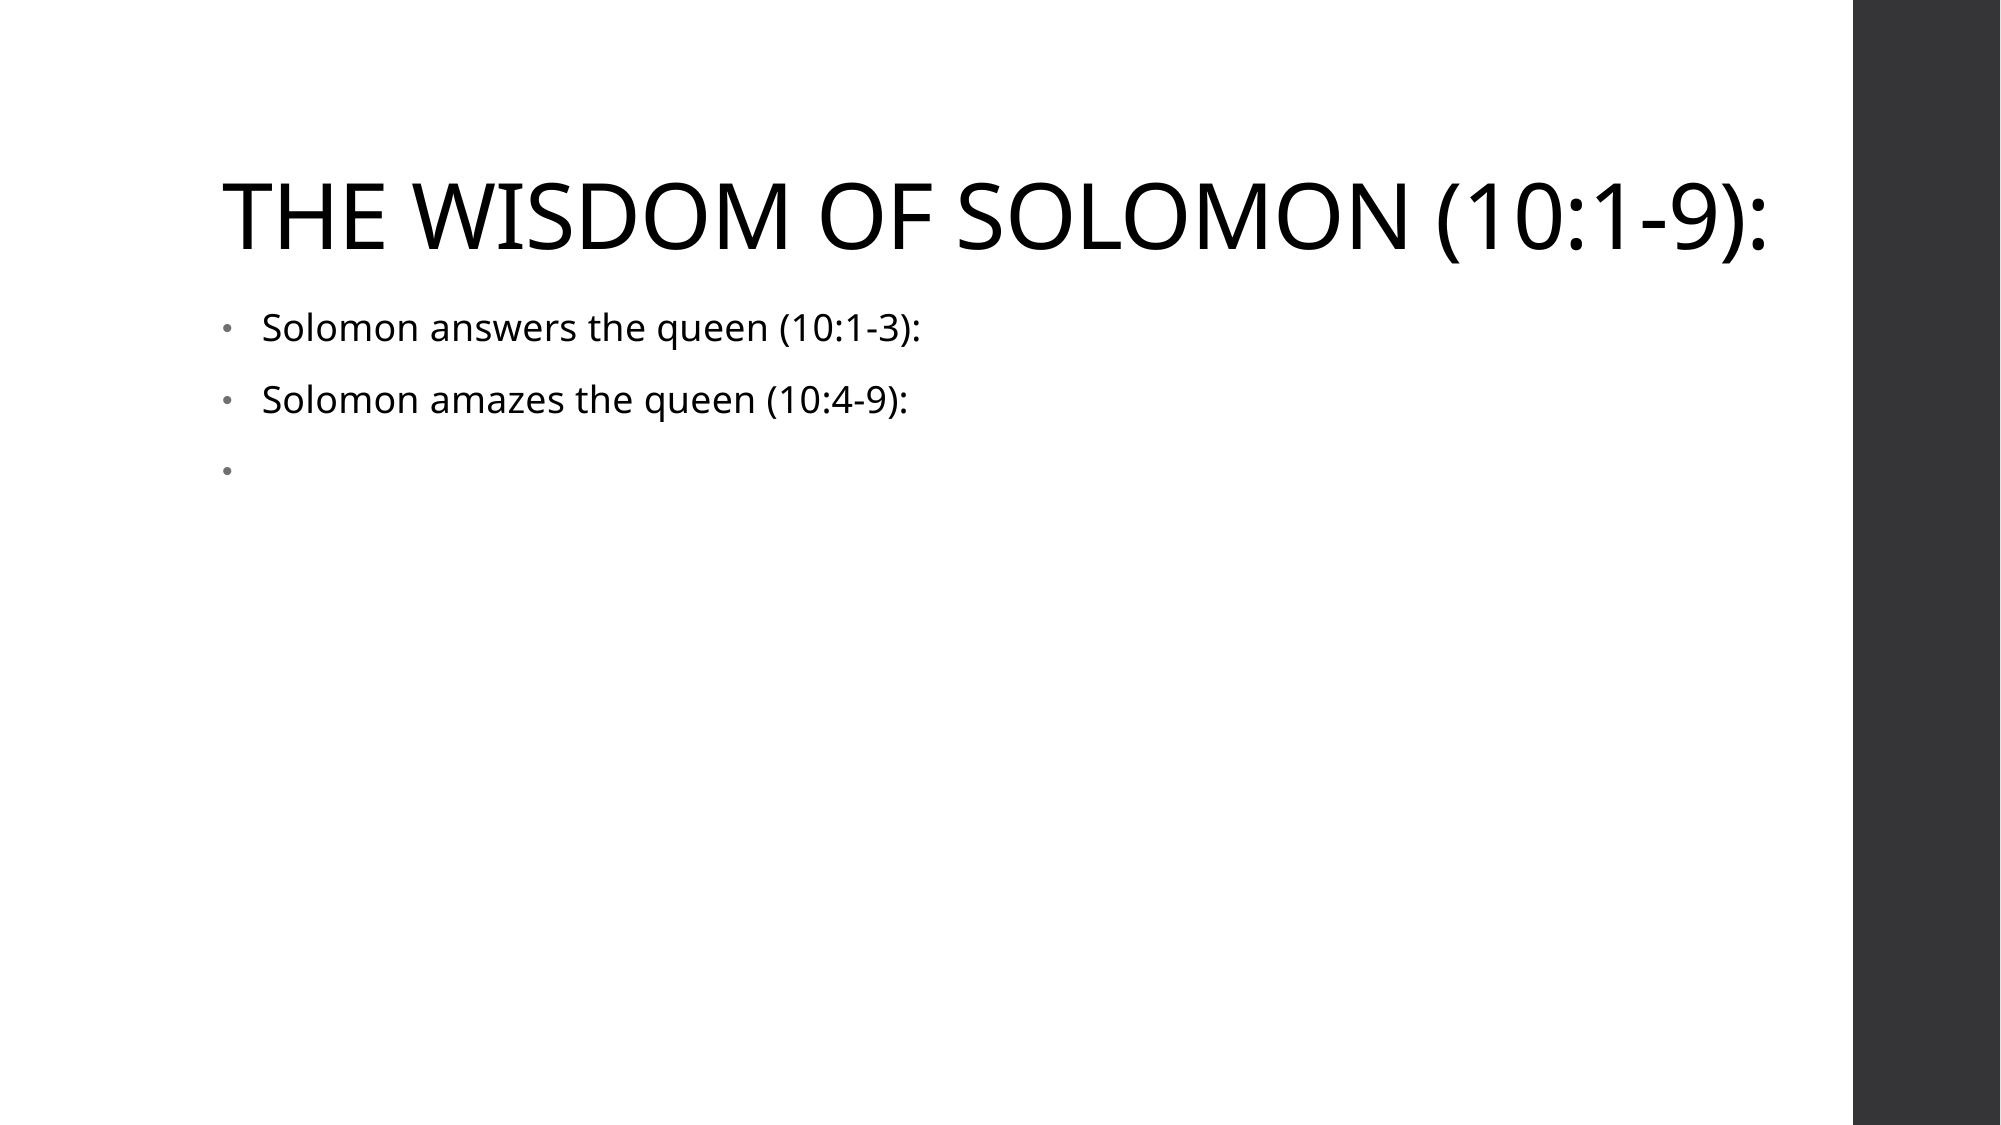

# THE WISDOM OF SOLOMON (10:1-9):
 Solomon answers the queen (10:1-3):
 Solomon amazes the queen (10:4-9):